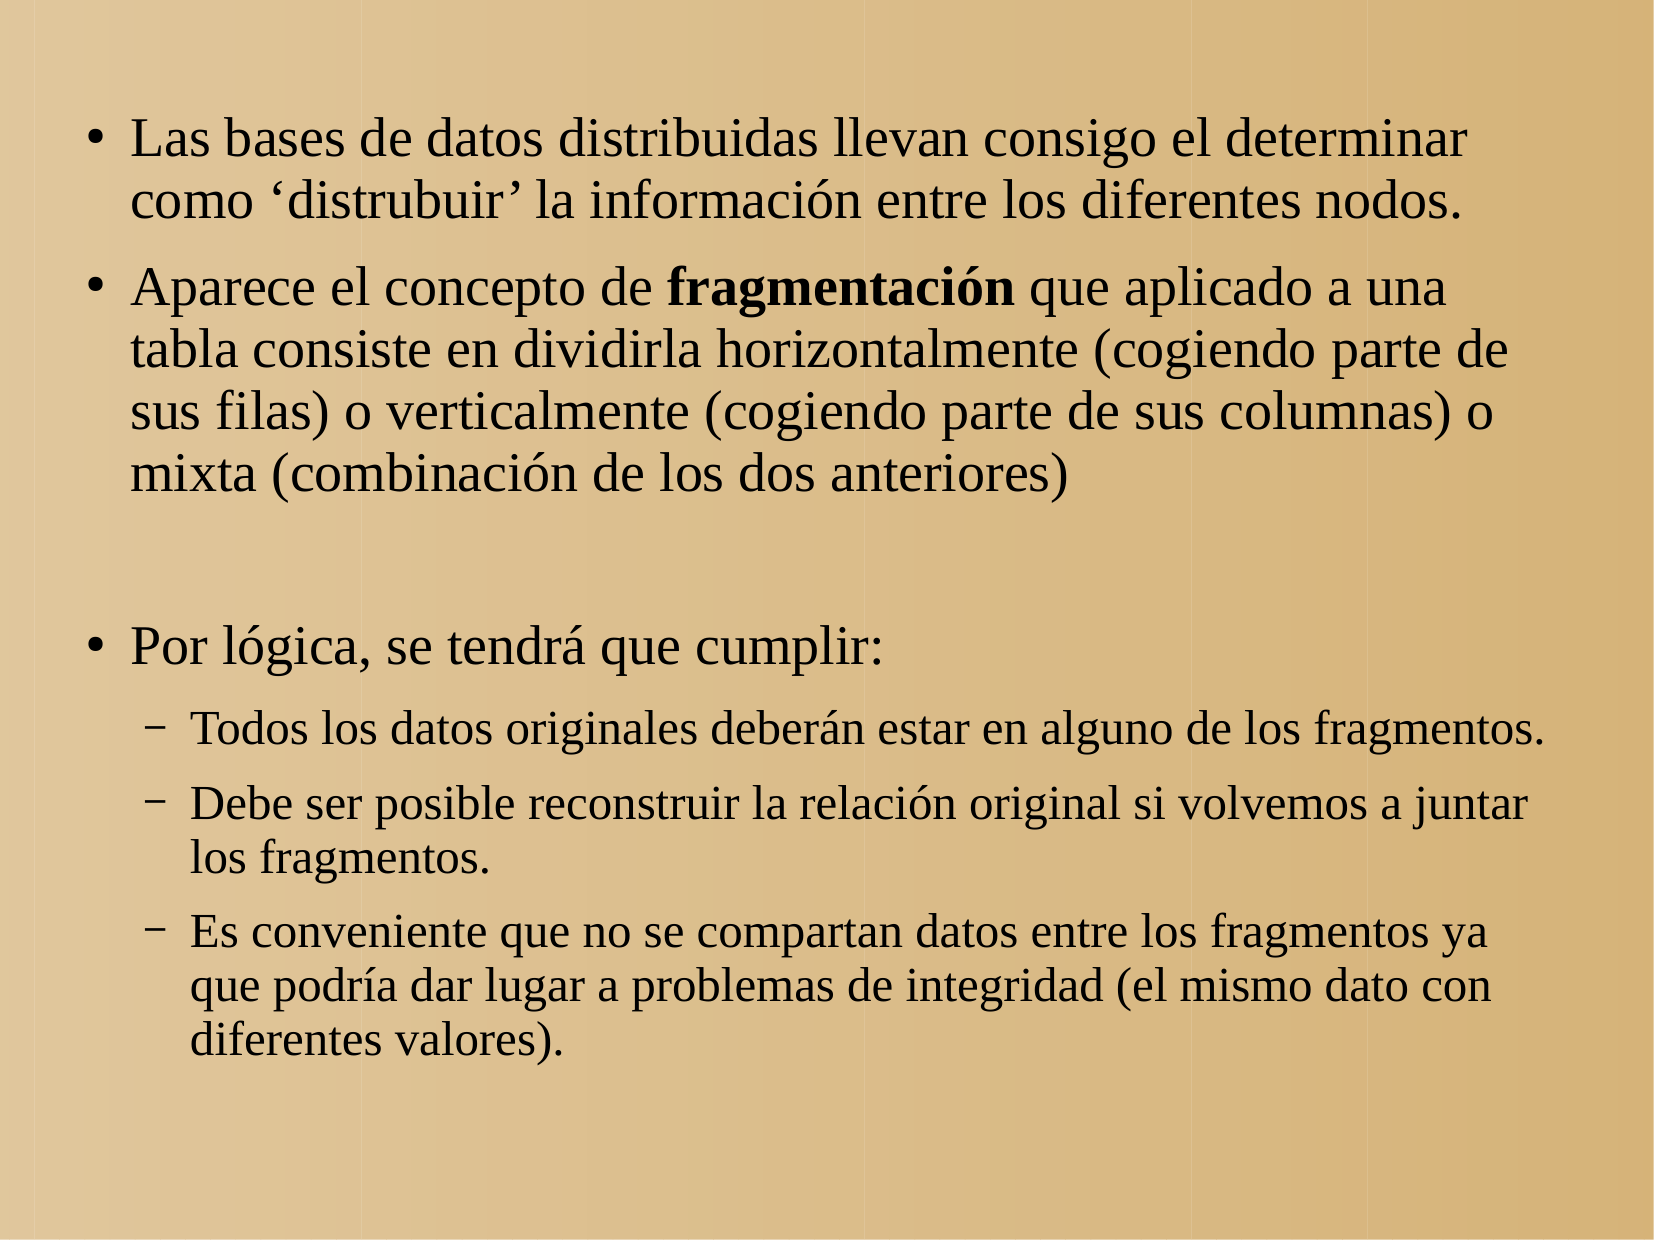

# Las bases de datos distribuidas llevan consigo el determinar como ‘distrubuir’ la información entre los diferentes nodos.
Aparece el concepto de fragmentación que aplicado a una tabla consiste en dividirla horizontalmente (cogiendo parte de sus filas) o verticalmente (cogiendo parte de sus columnas) o mixta (combinación de los dos anteriores)
Por lógica, se tendrá que cumplir:
Todos los datos originales deberán estar en alguno de los fragmentos.
Debe ser posible reconstruir la relación original si volvemos a juntar los fragmentos.
Es conveniente que no se compartan datos entre los fragmentos ya que podría dar lugar a problemas de integridad (el mismo dato con diferentes valores).